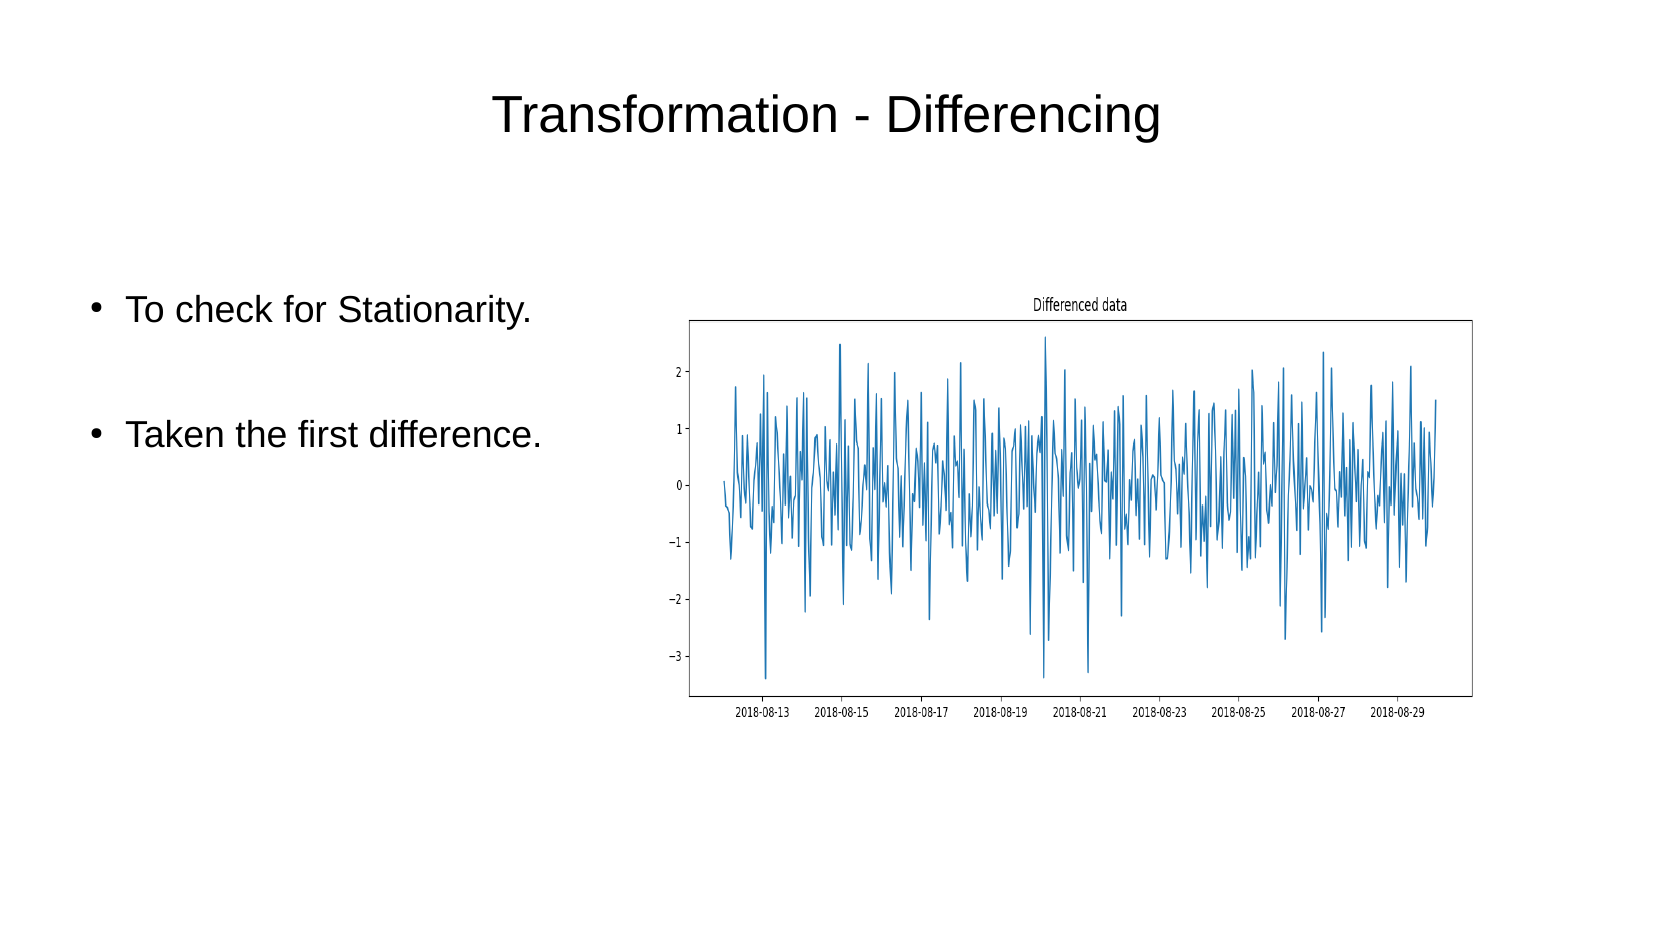

# Transformation - Differencing
To check for Stationarity.
Taken the first difference.